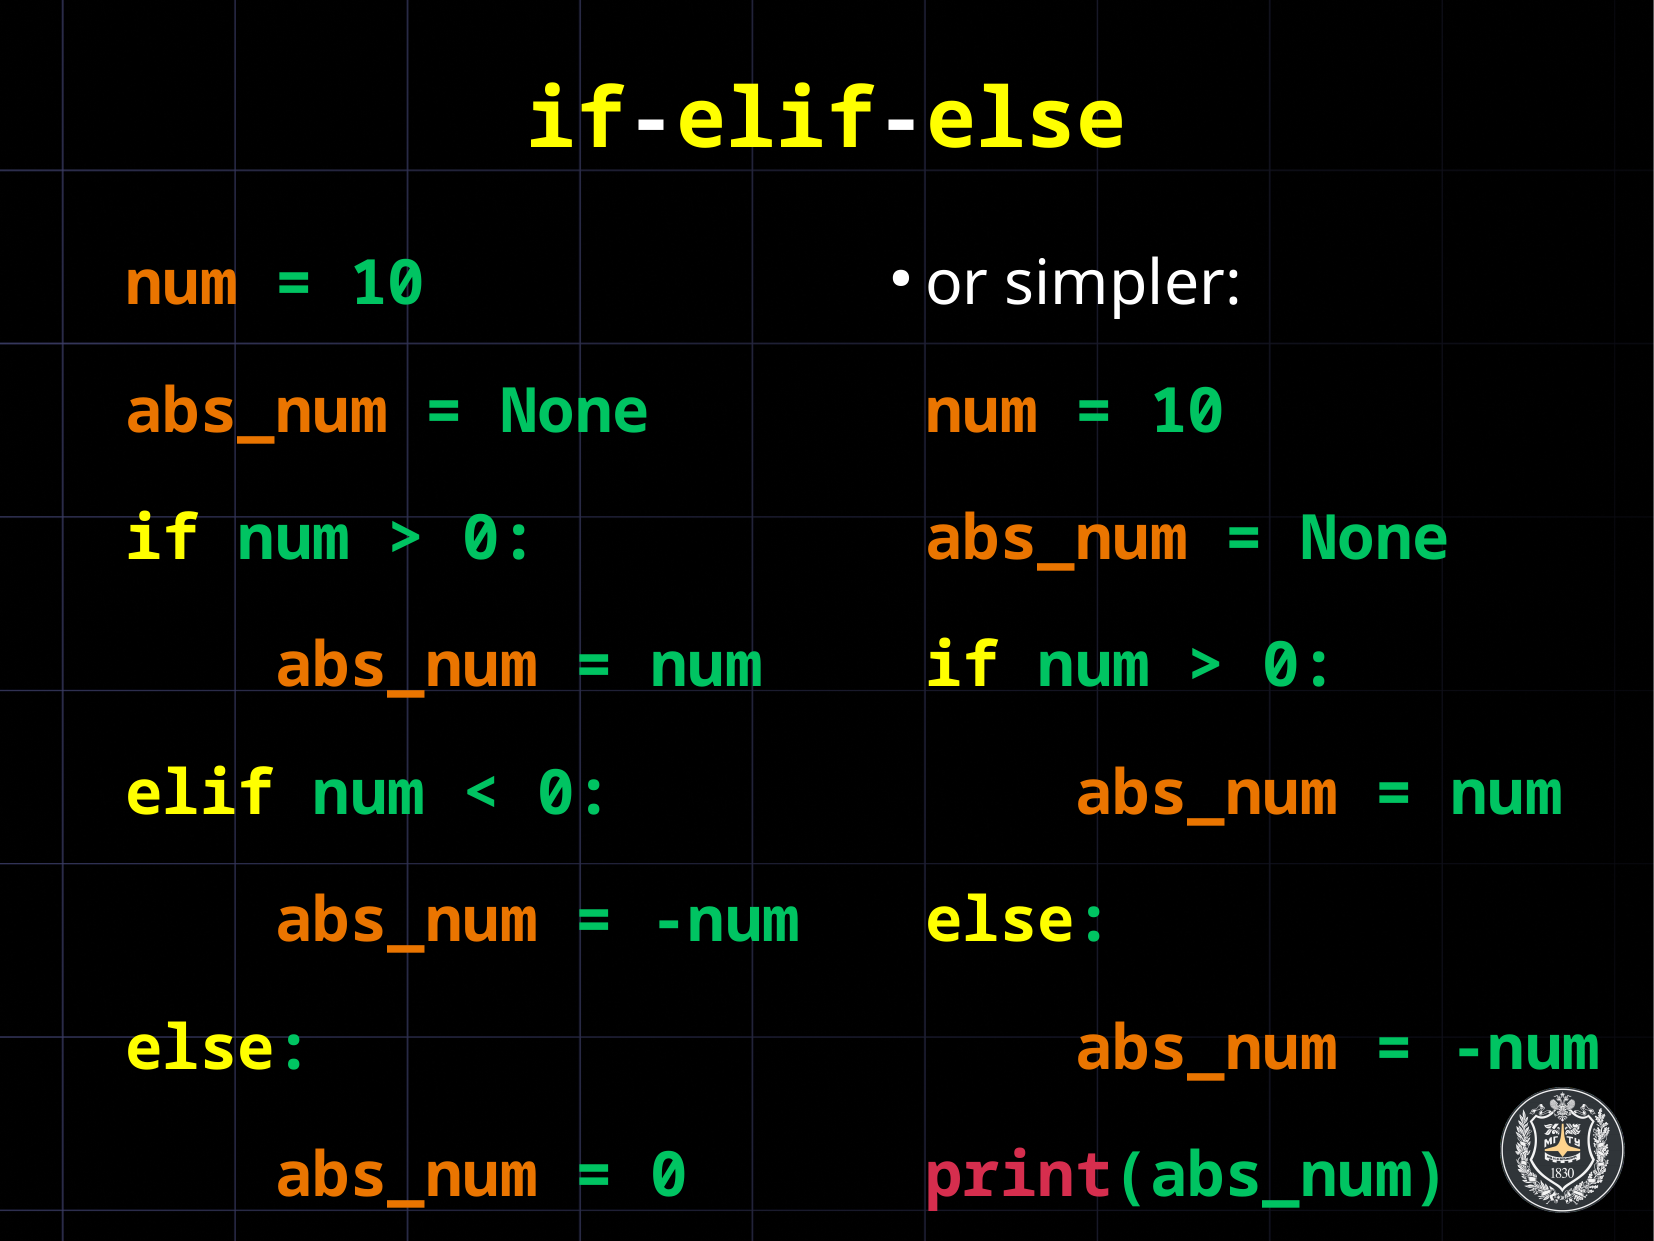

# if-elif-else
num = 10
abs_num = None
if num > 0:
 abs_num = num
elif num < 0:
 abs_num = -num
else:
 abs_num = 0
print(abs_num)
or simpler:
num = 10
abs_num = None
if num > 0:
 abs_num = num
else:
 abs_num = -num
print(abs_num)